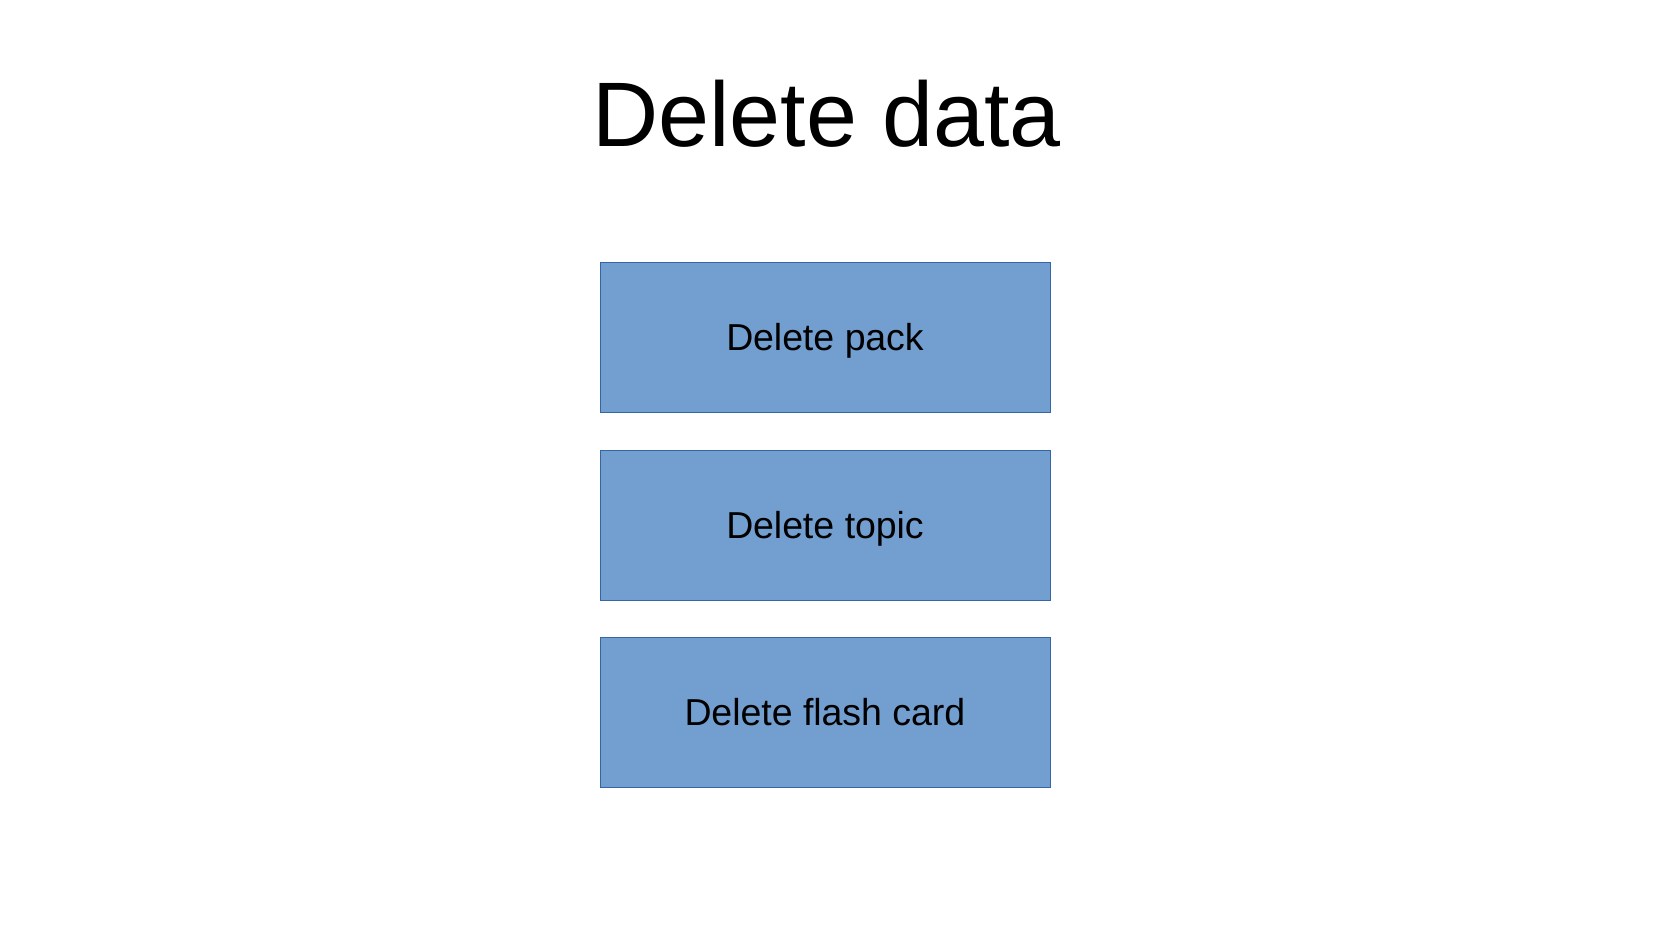

# Delete data
Delete pack
Delete topic
Delete flash card